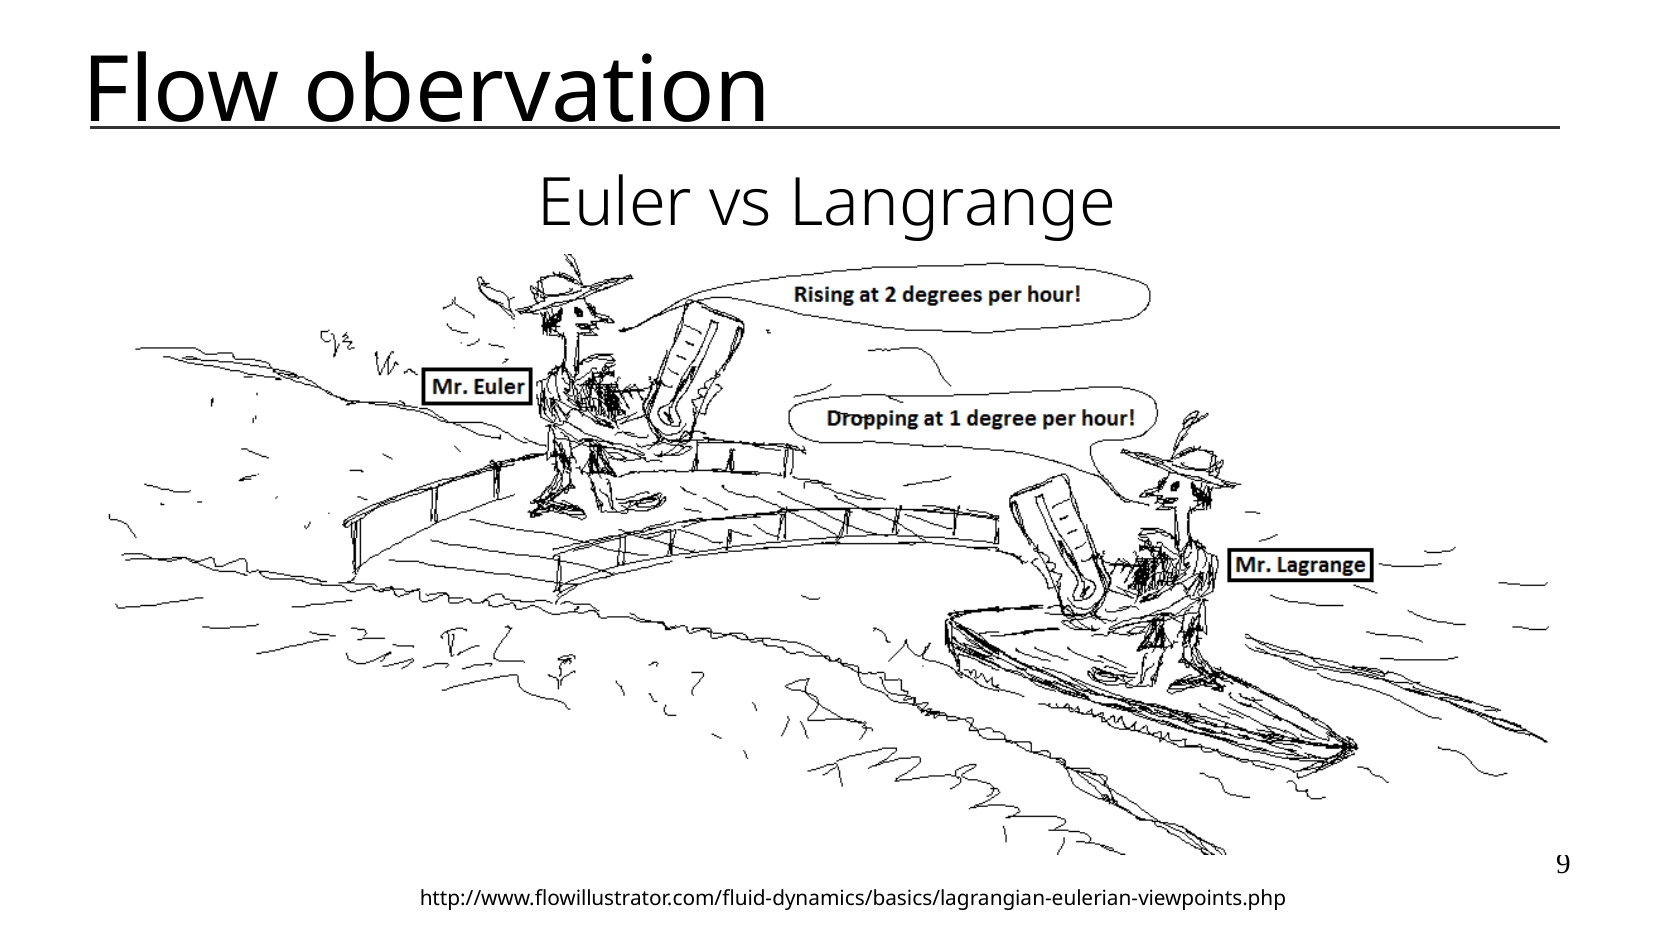

# Flow obervation
Euler vs Langrange
9
http://www.flowillustrator.com/fluid-dynamics/basics/lagrangian-eulerian-viewpoints.php